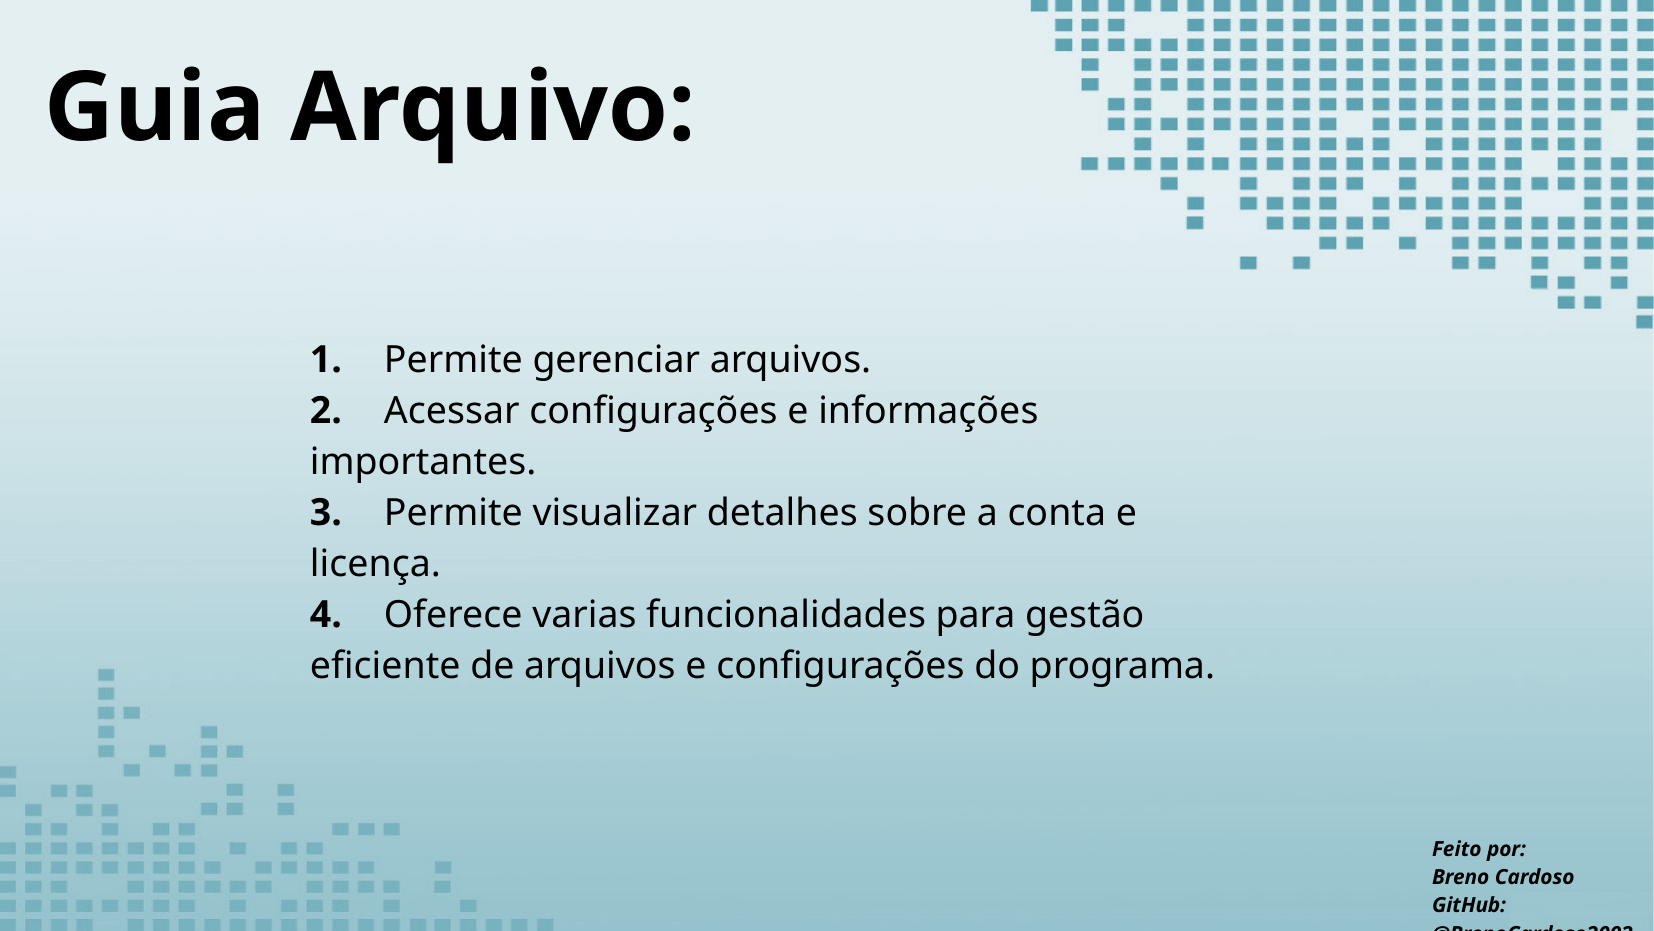

Guia Arquivo:
1.	Permite gerenciar arquivos.
2.	Acessar configurações e informações importantes.
3.	Permite visualizar detalhes sobre a conta e licença.
4. 	Oferece varias funcionalidades para gestão eficiente de arquivos e configurações do programa.
Feito por:
Breno Cardoso
GitHub:
@BrenoCardoso2002